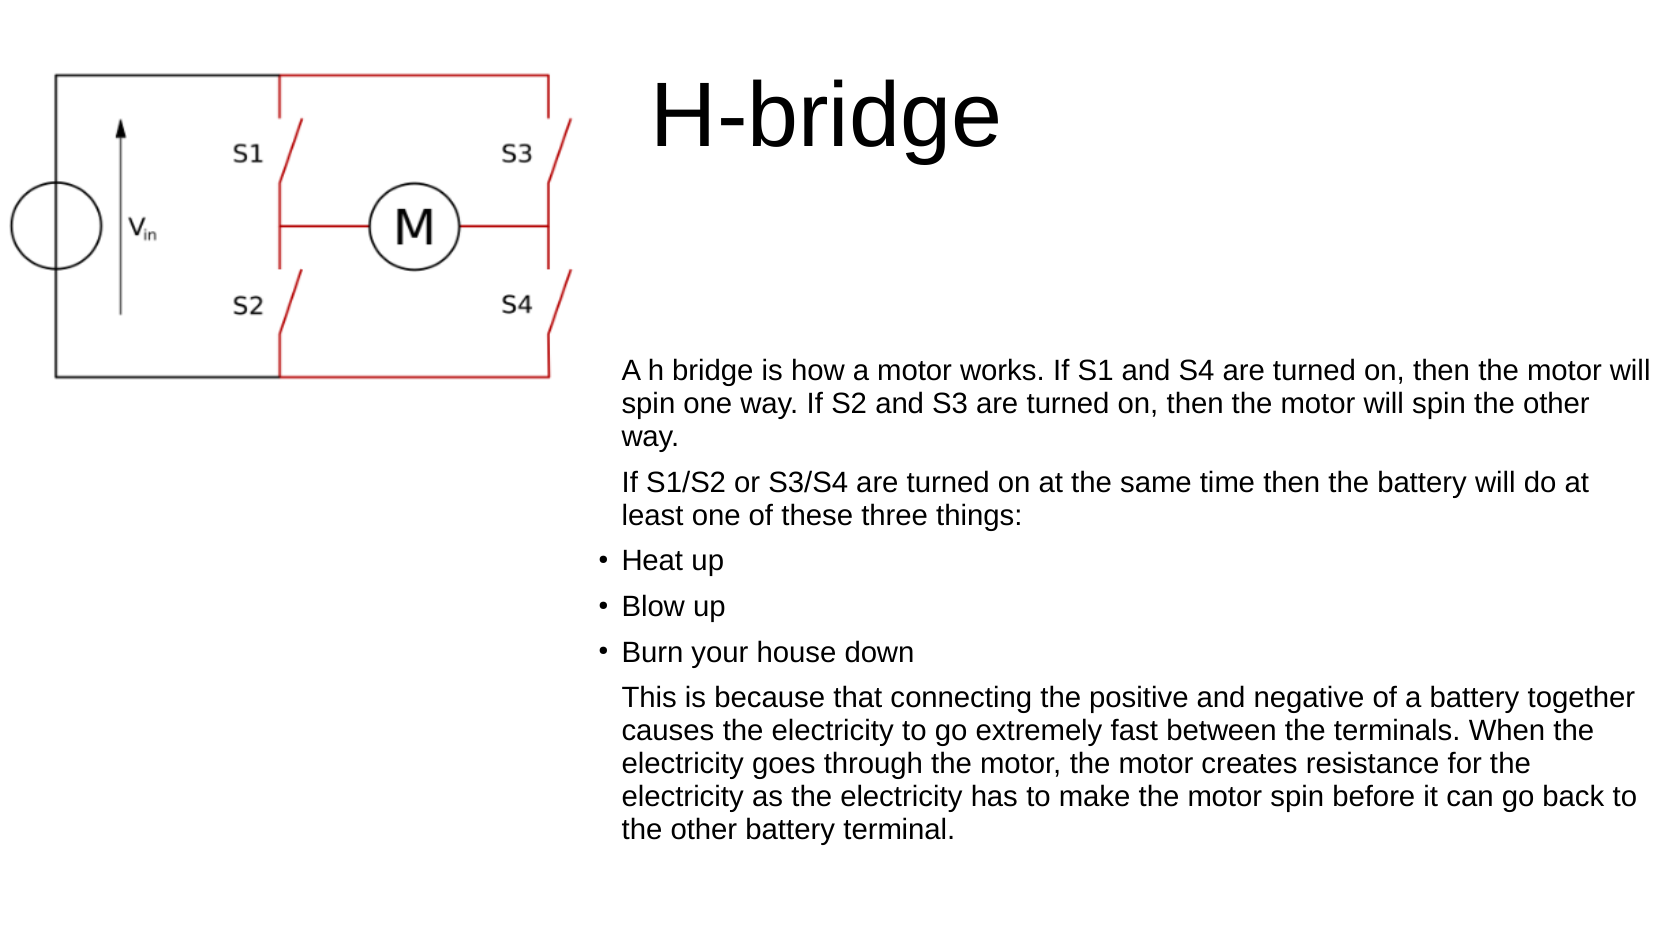

# H-bridge
A h bridge is how a motor works. If S1 and S4 are turned on, then the motor will spin one way. If S2 and S3 are turned on, then the motor will spin the other way.
If S1/S2 or S3/S4 are turned on at the same time then the battery will do at least one of these three things:
Heat up
Blow up
Burn your house down
This is because that connecting the positive and negative of a battery together causes the electricity to go extremely fast between the terminals. When the electricity goes through the motor, the motor creates resistance for the electricity as the electricity has to make the motor spin before it can go back to the other battery terminal.